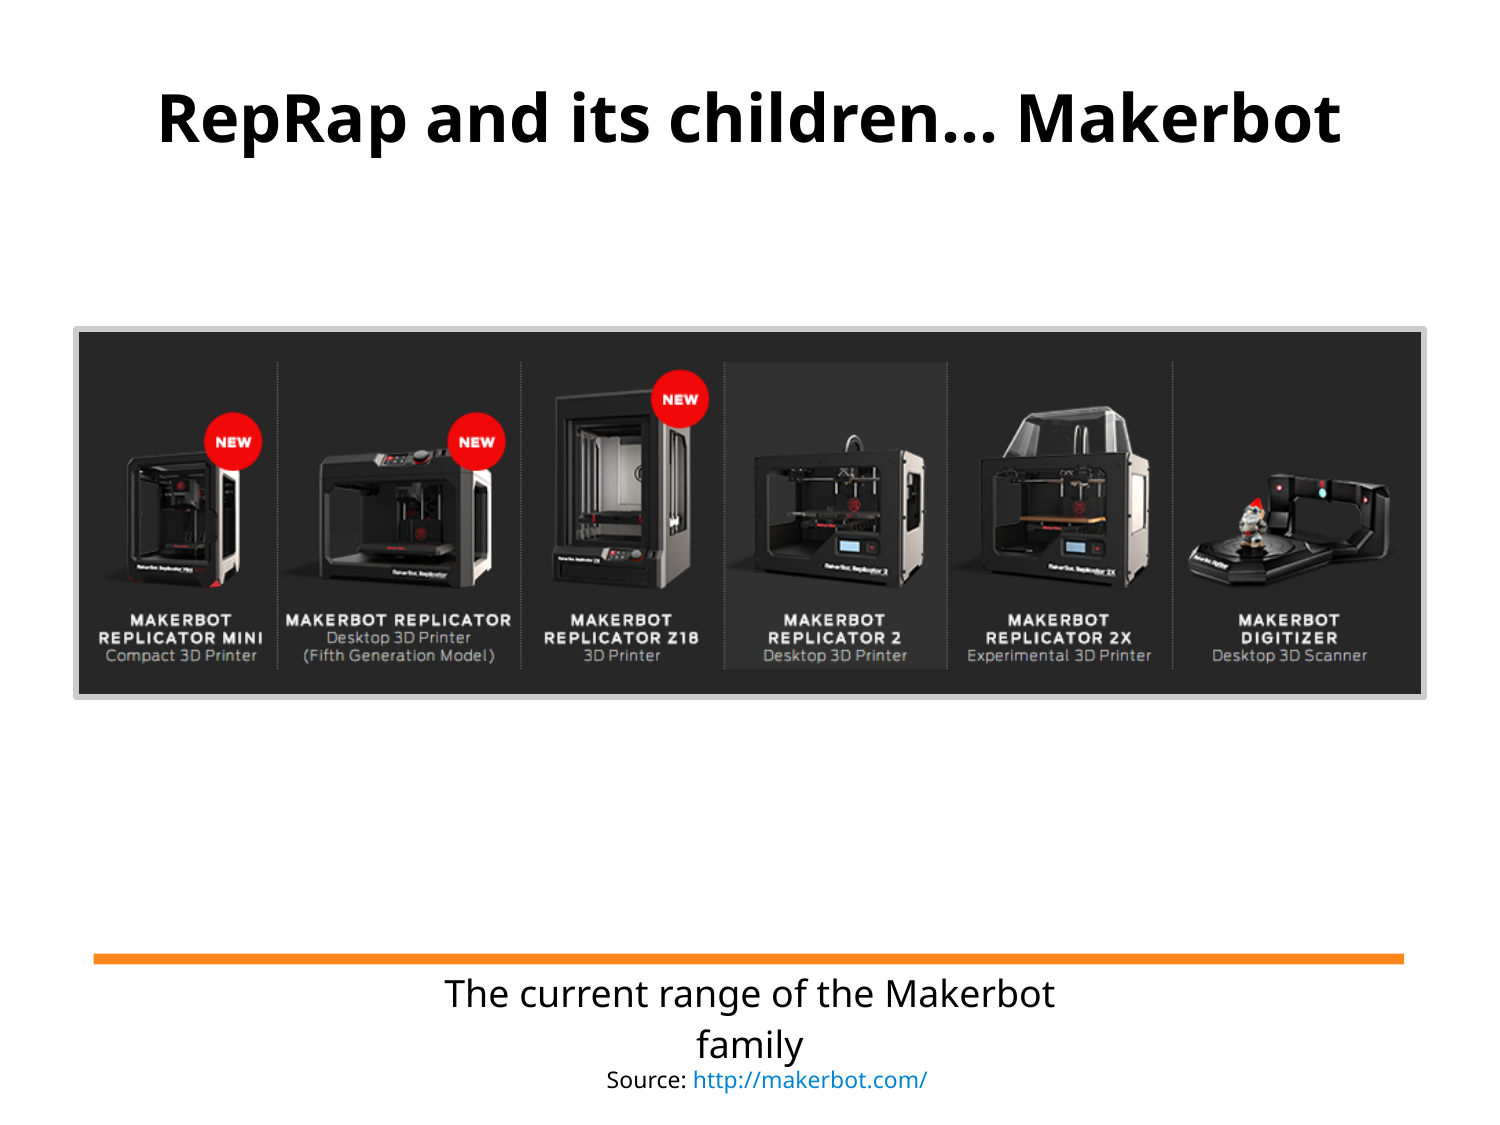

# RepRap and its children... Makerbot
The current range of the Makerbot family
Source: http://makerbot.com/